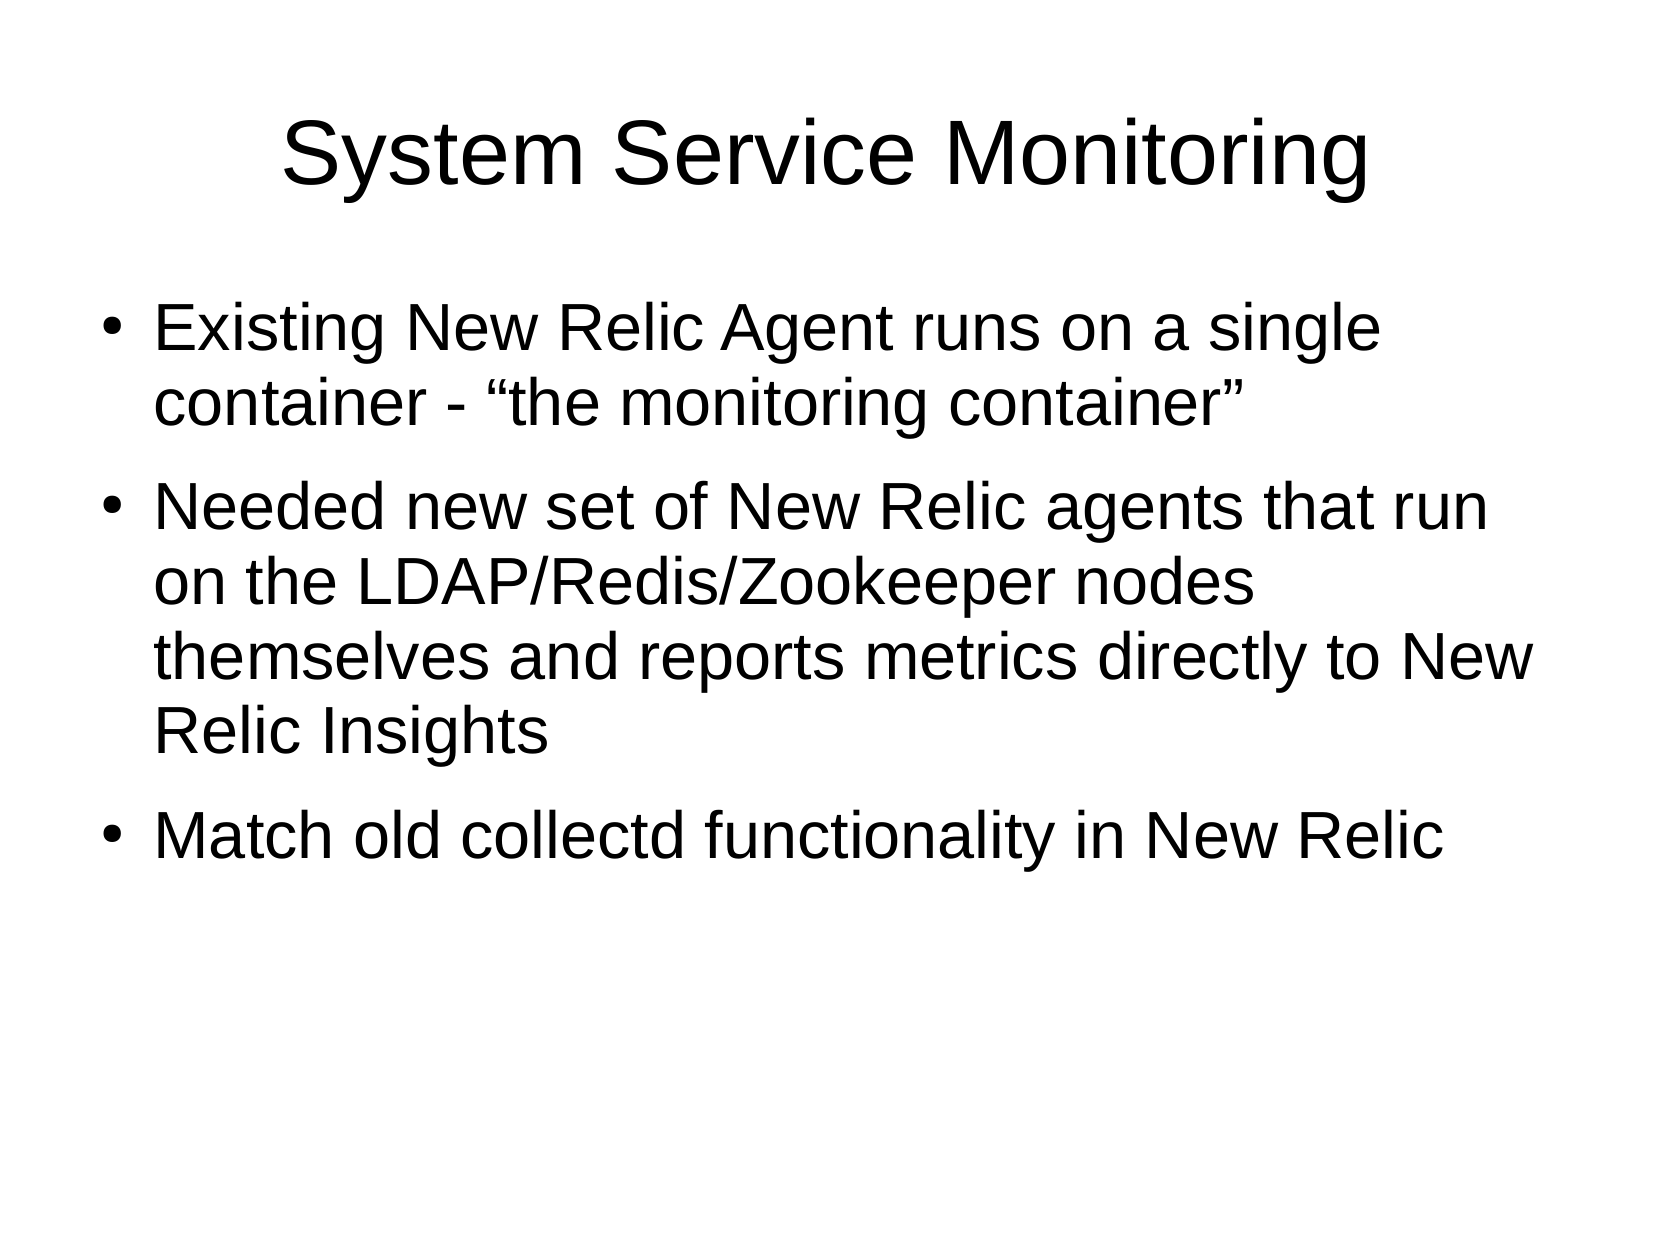

# System Service Monitoring
Existing New Relic Agent runs on a single container - “the monitoring container”
Needed new set of New Relic agents that run on the LDAP/Redis/Zookeeper nodes themselves and reports metrics directly to New Relic Insights
Match old collectd functionality in New Relic